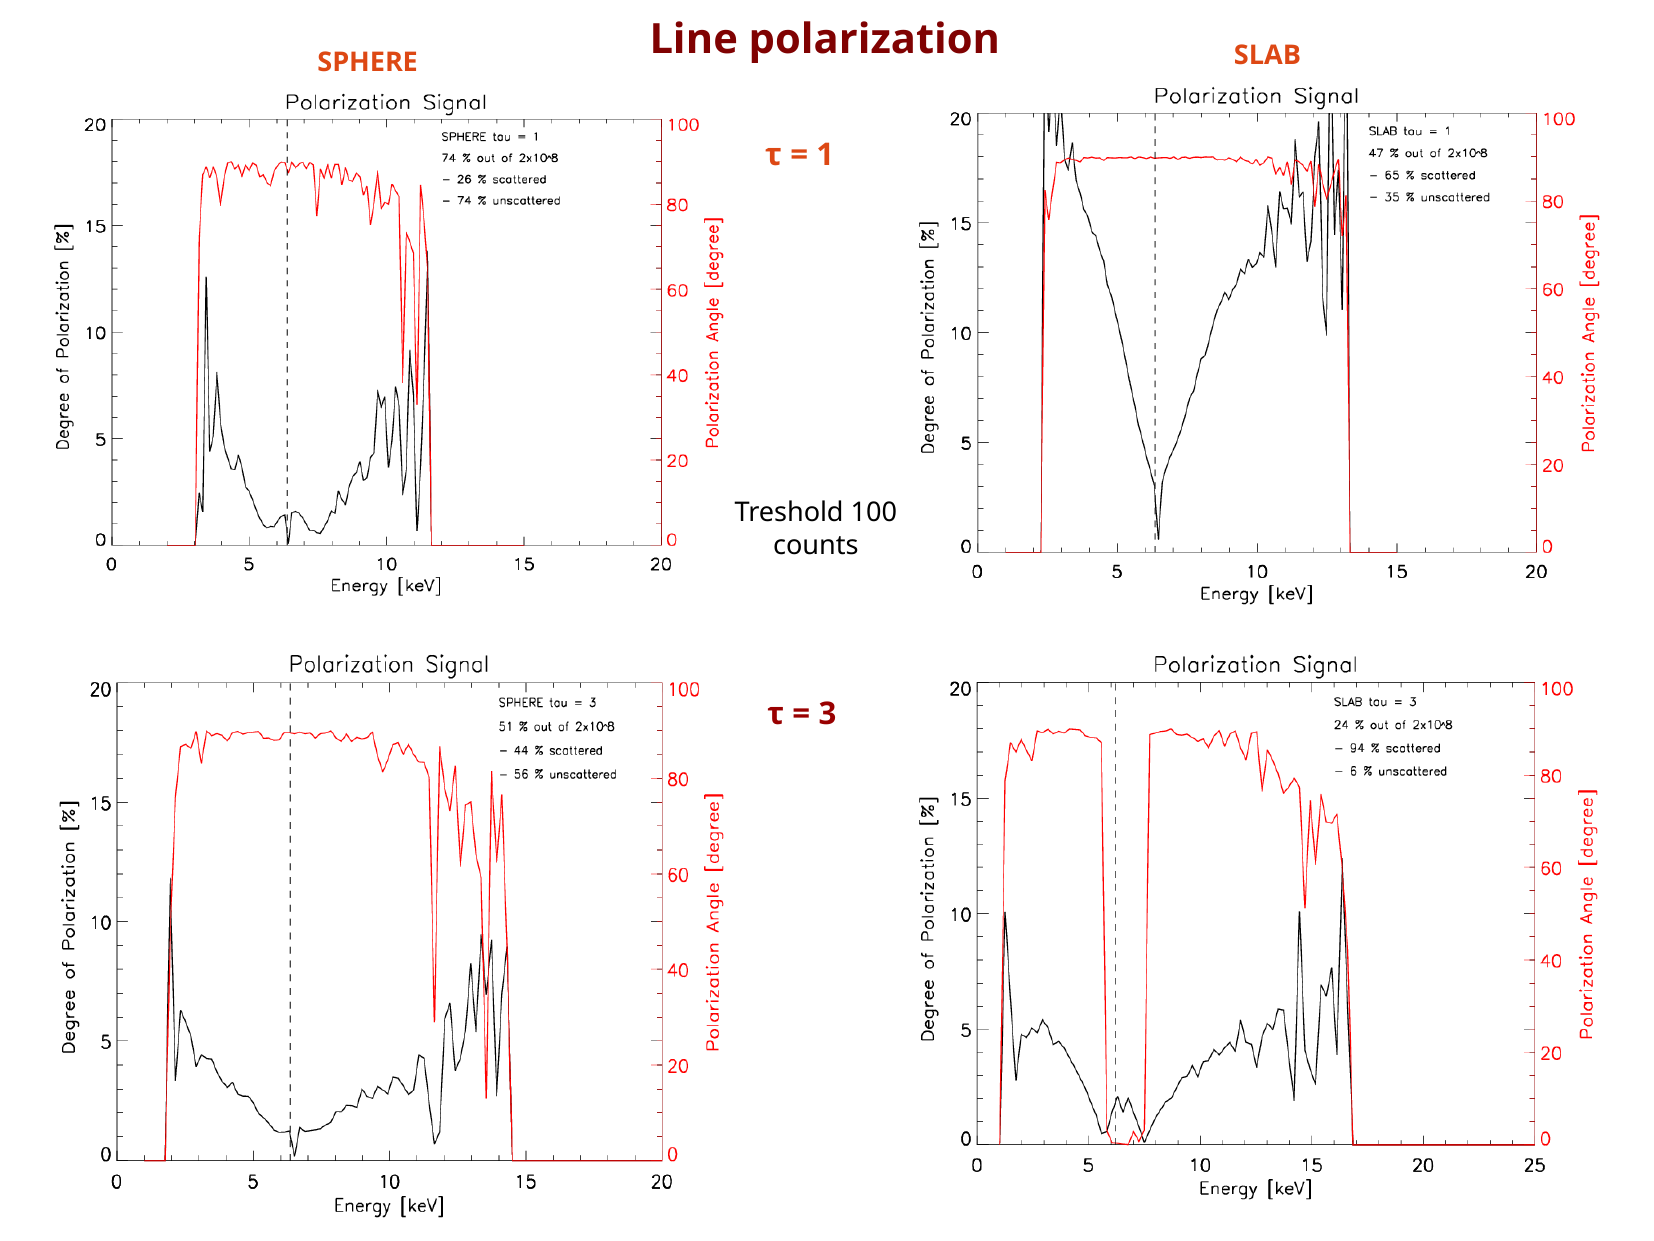

Line polarization
SLAB
SPHERE
τ = 1
Treshold 100 counts
τ = 3